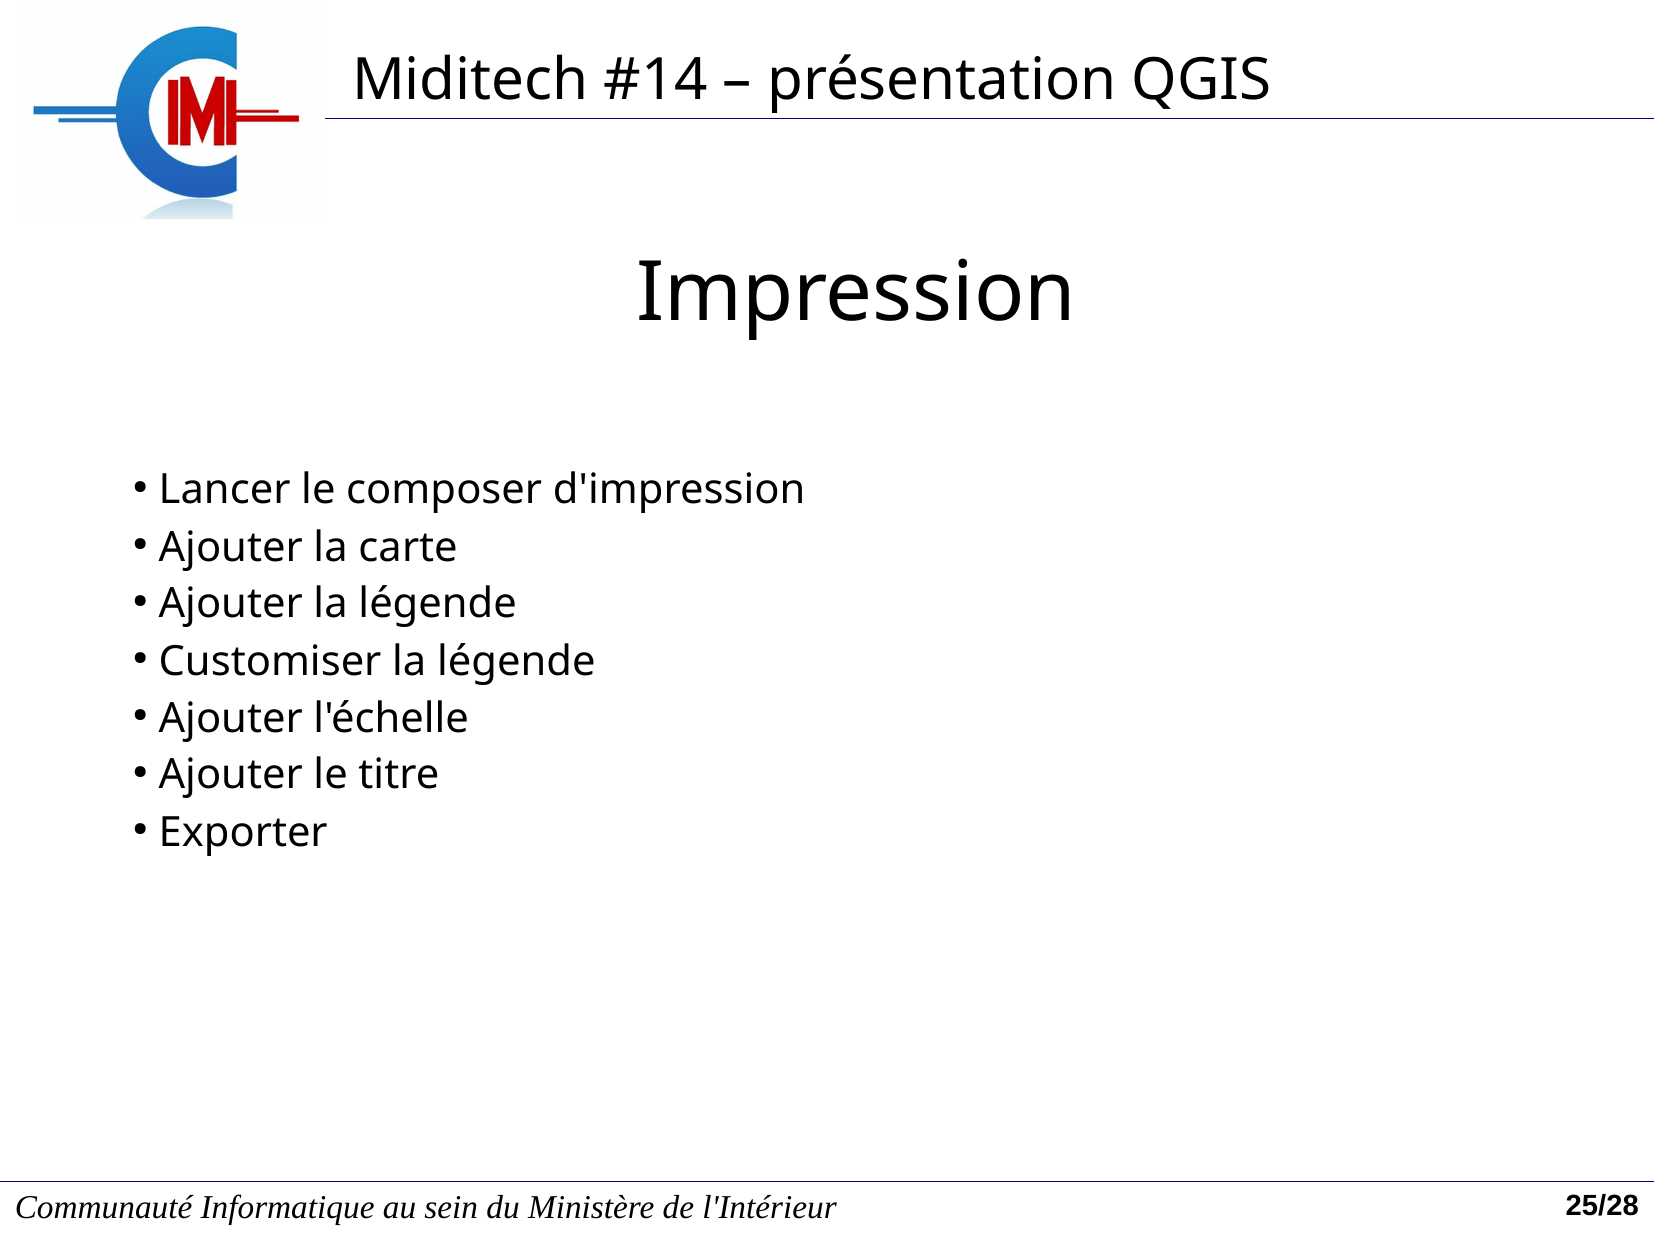

Miditech #14 – présentation QGIS
Impression
 Lancer le composer d'impression
 Ajouter la carte
 Ajouter la légende
 Customiser la légende
 Ajouter l'échelle
 Ajouter le titre
 Exporter